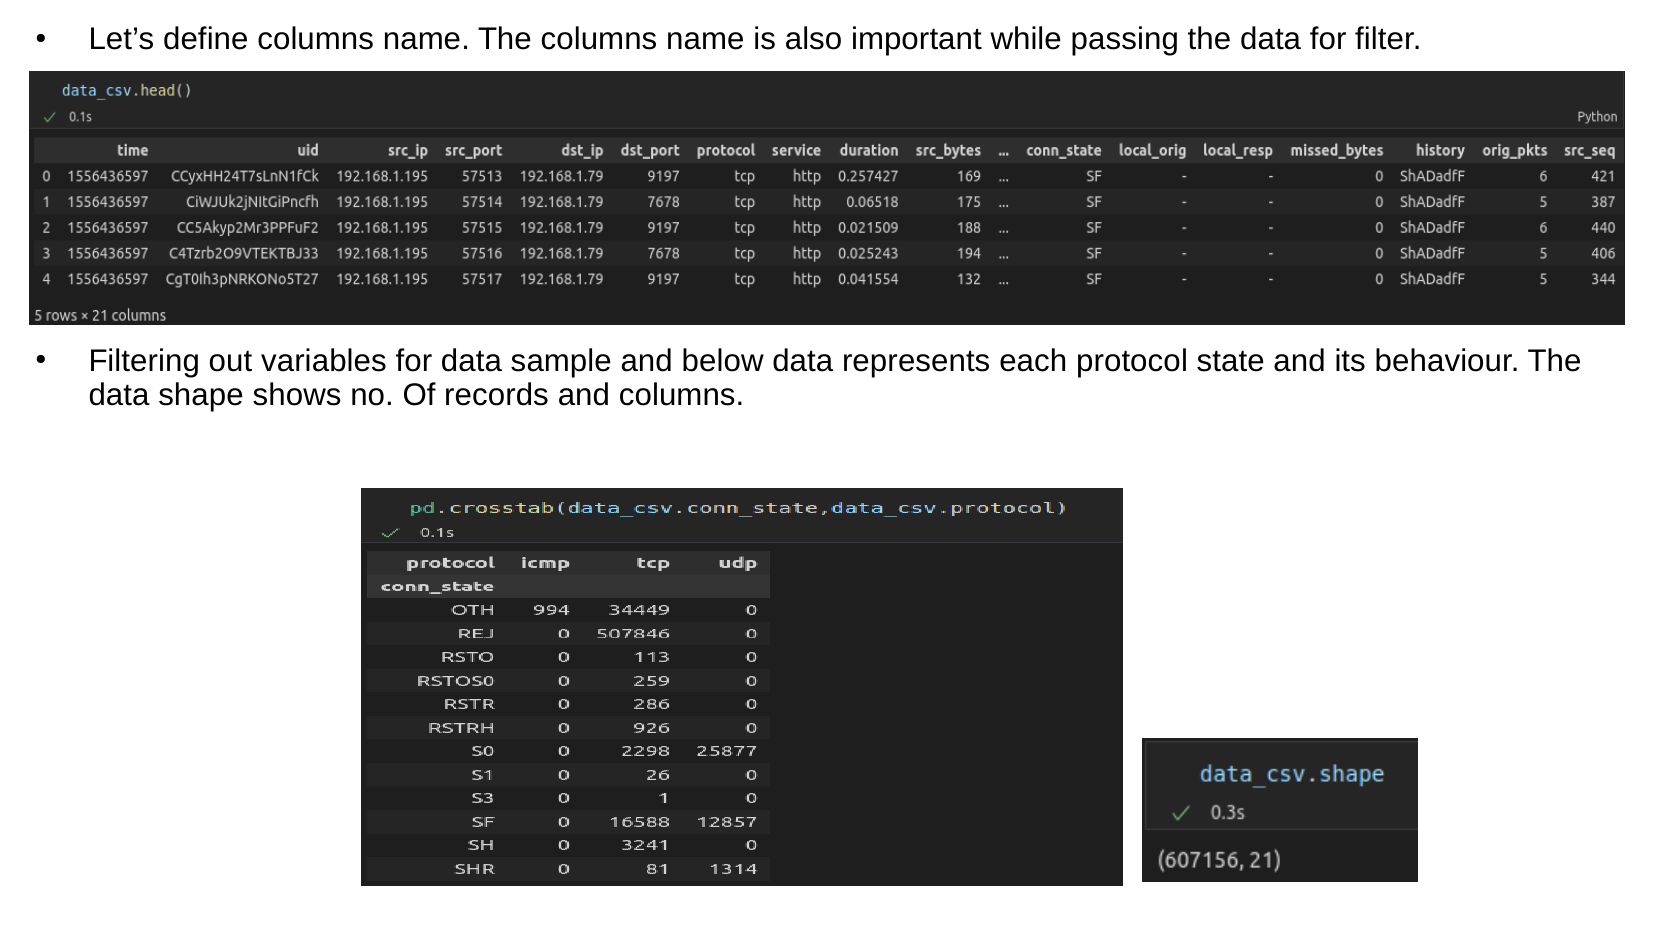

# Let’s define columns name. The columns name is also important while passing the data for filter.
Filtering out variables for data sample and below data represents each protocol state and its behaviour. The data shape shows no. Of records and columns.